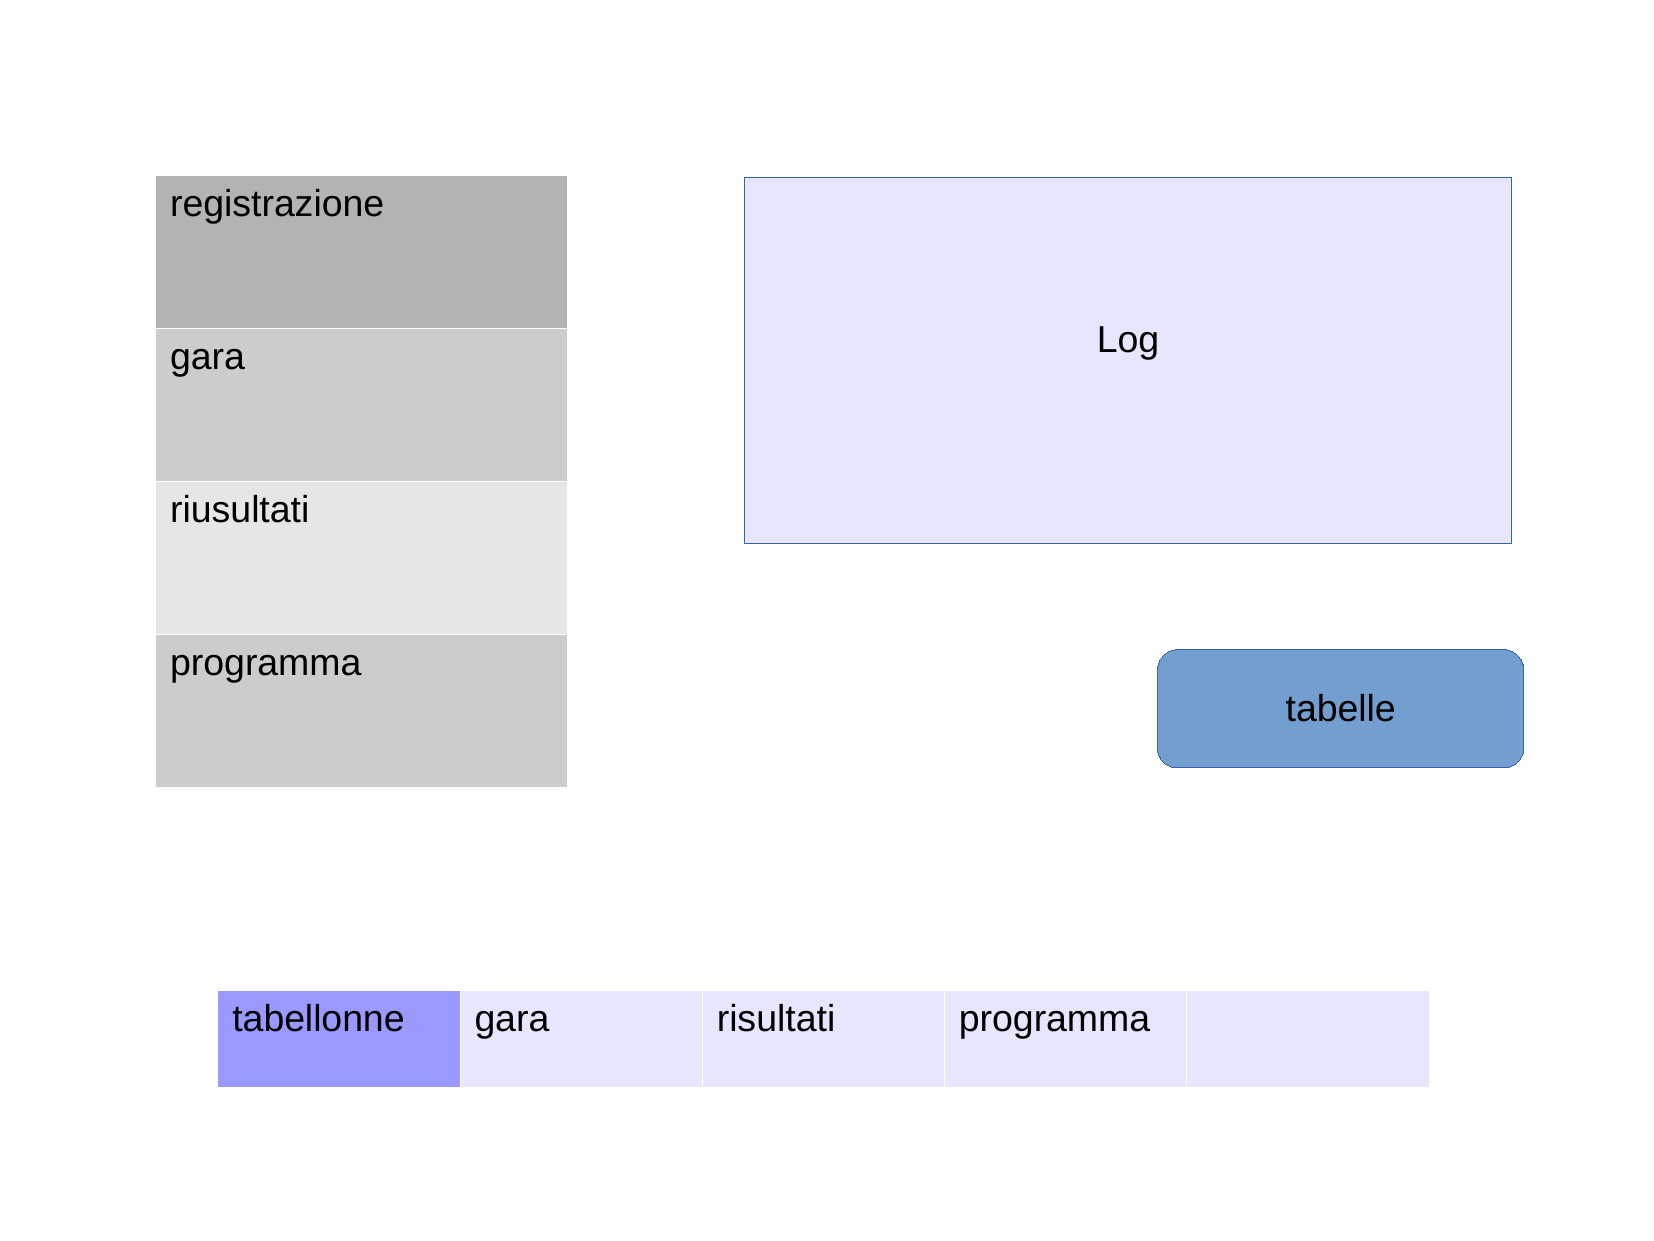

| registrazione |
| --- |
| gara |
| riusultati |
| programma |
Log
tabelle
| tabellonne | gara | risultati | programma | |
| --- | --- | --- | --- | --- |